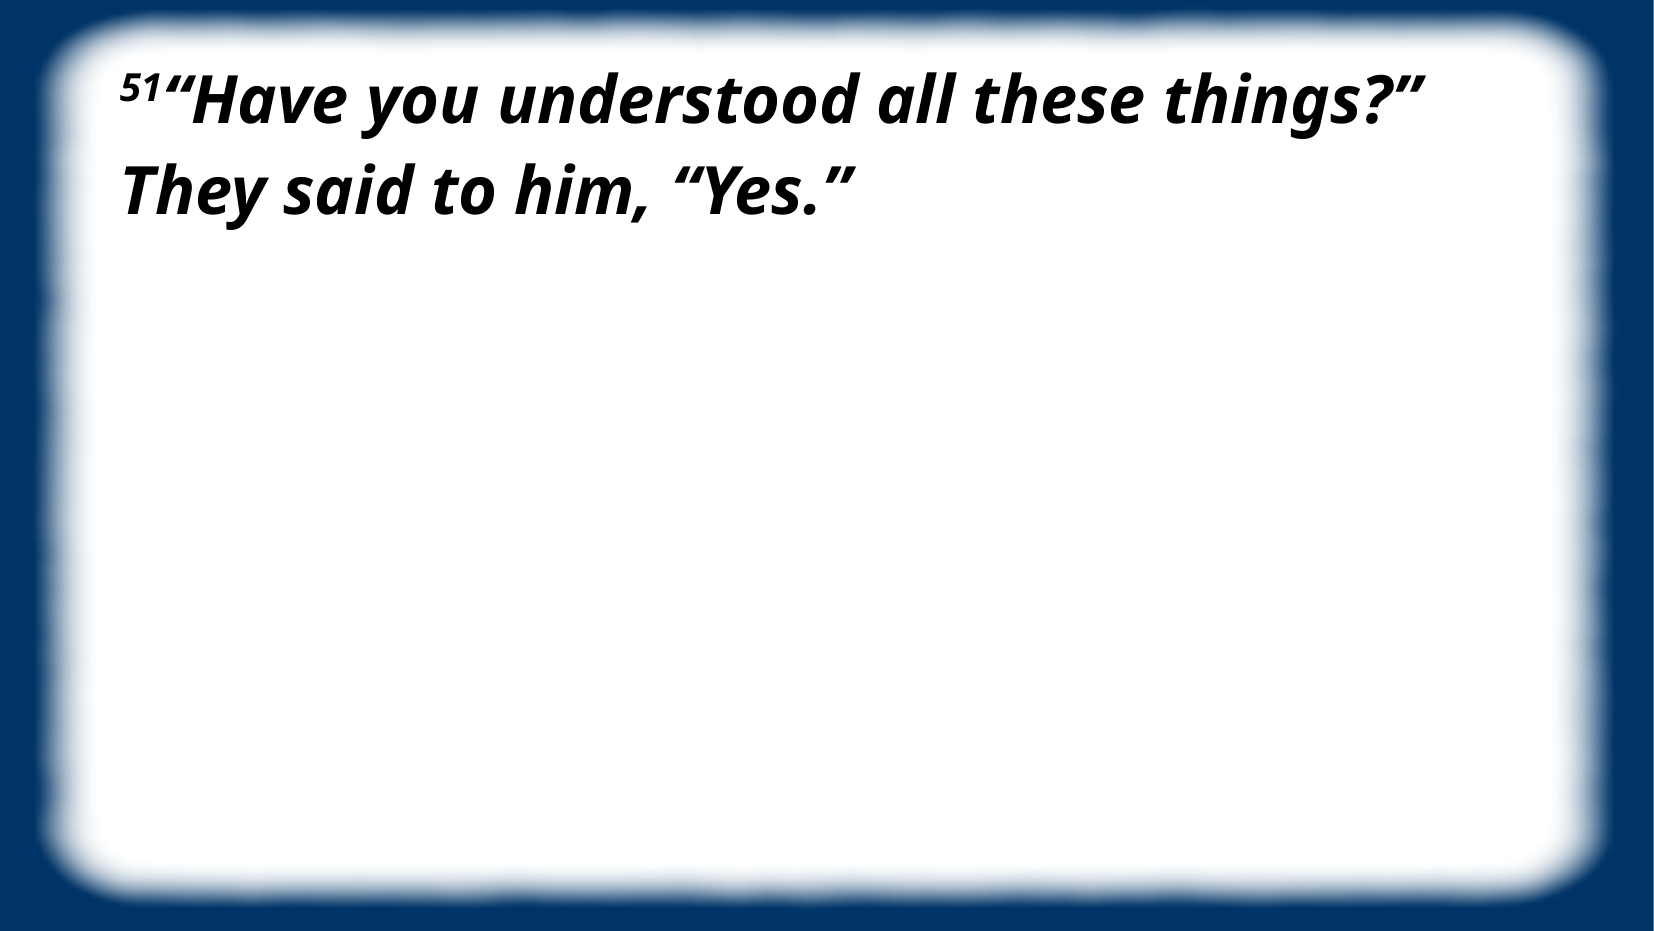

51“Have you understood all these things?” They said to him, “Yes.”